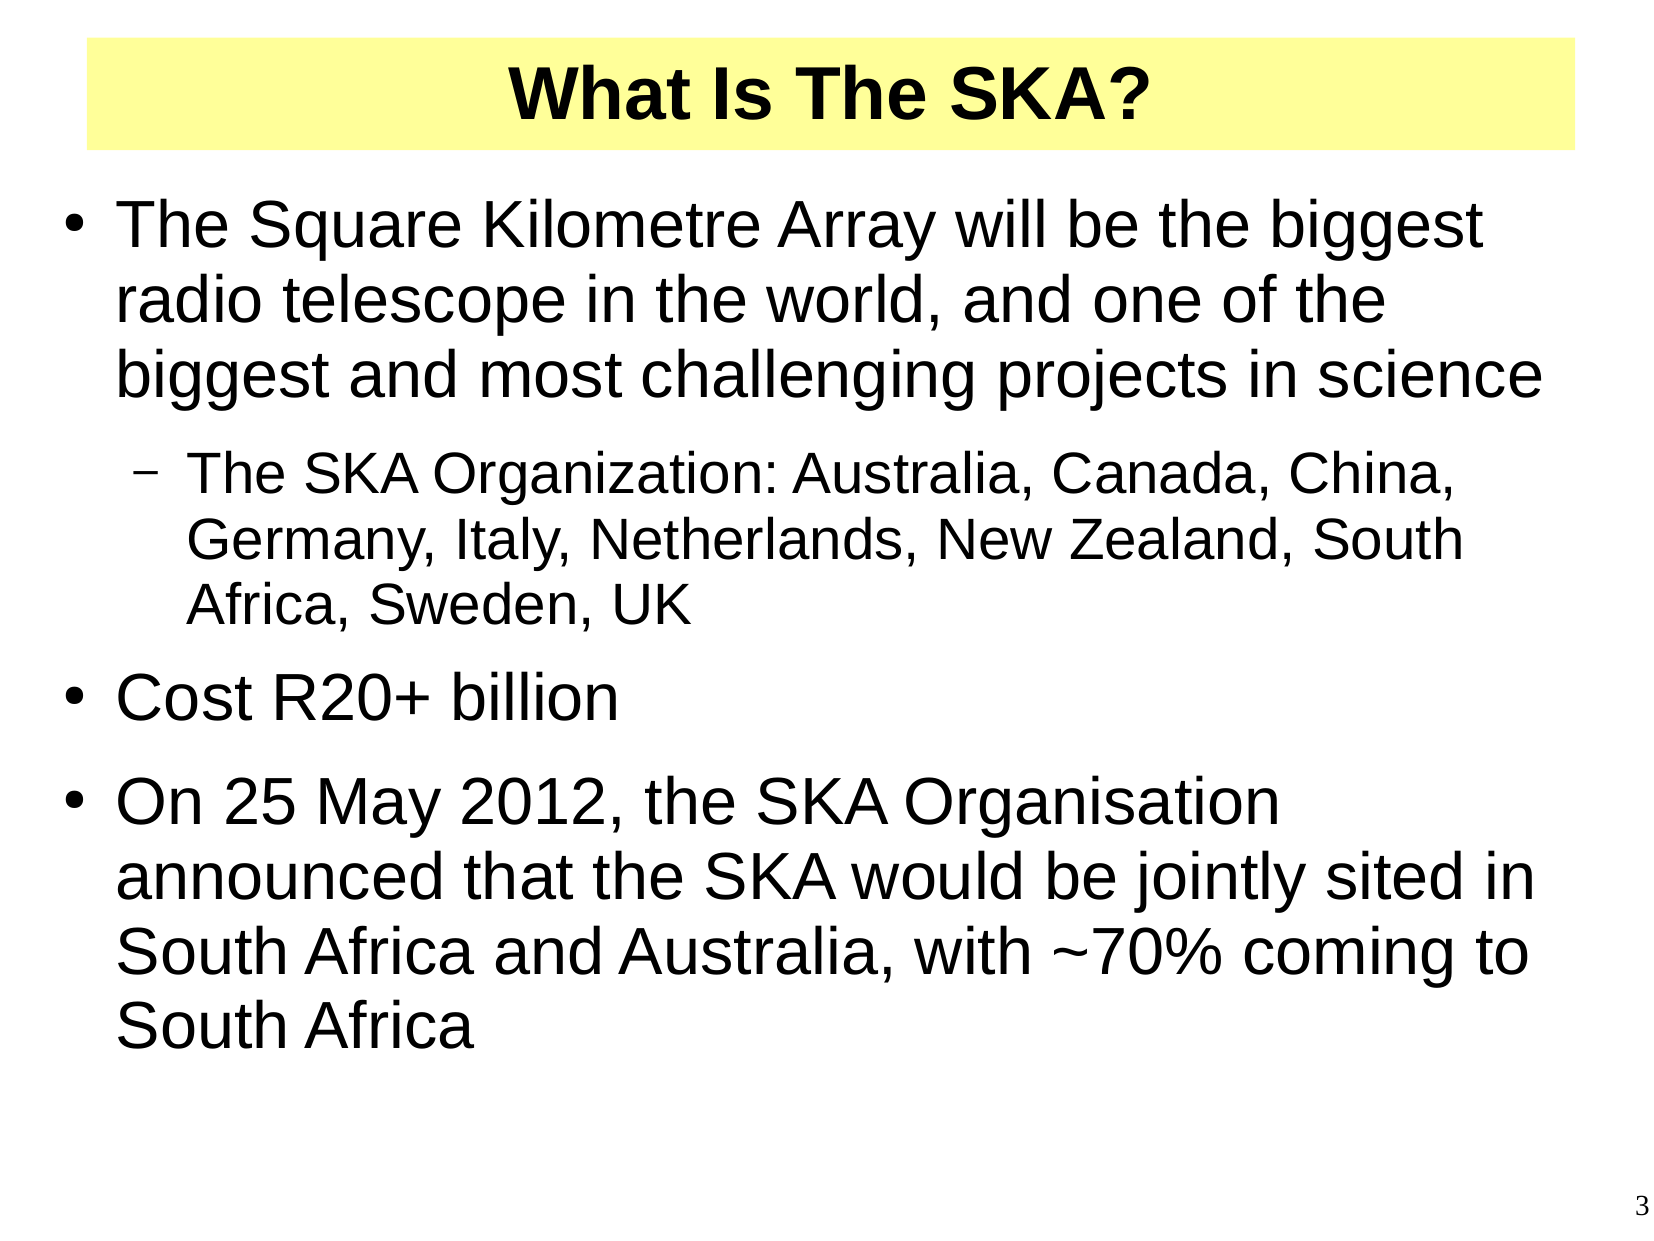

# What Is The SKA?
The Square Kilometre Array will be the biggest radio telescope in the world, and one of the biggest and most challenging projects in science
The SKA Organization: Australia, Canada, China, Germany, Italy, Netherlands, New Zealand, South Africa, Sweden, UK
Cost R20+ billion
On 25 May 2012, the SKA Organisation announced that the SKA would be jointly sited in South Africa and Australia, with ~70% coming to South Africa
3